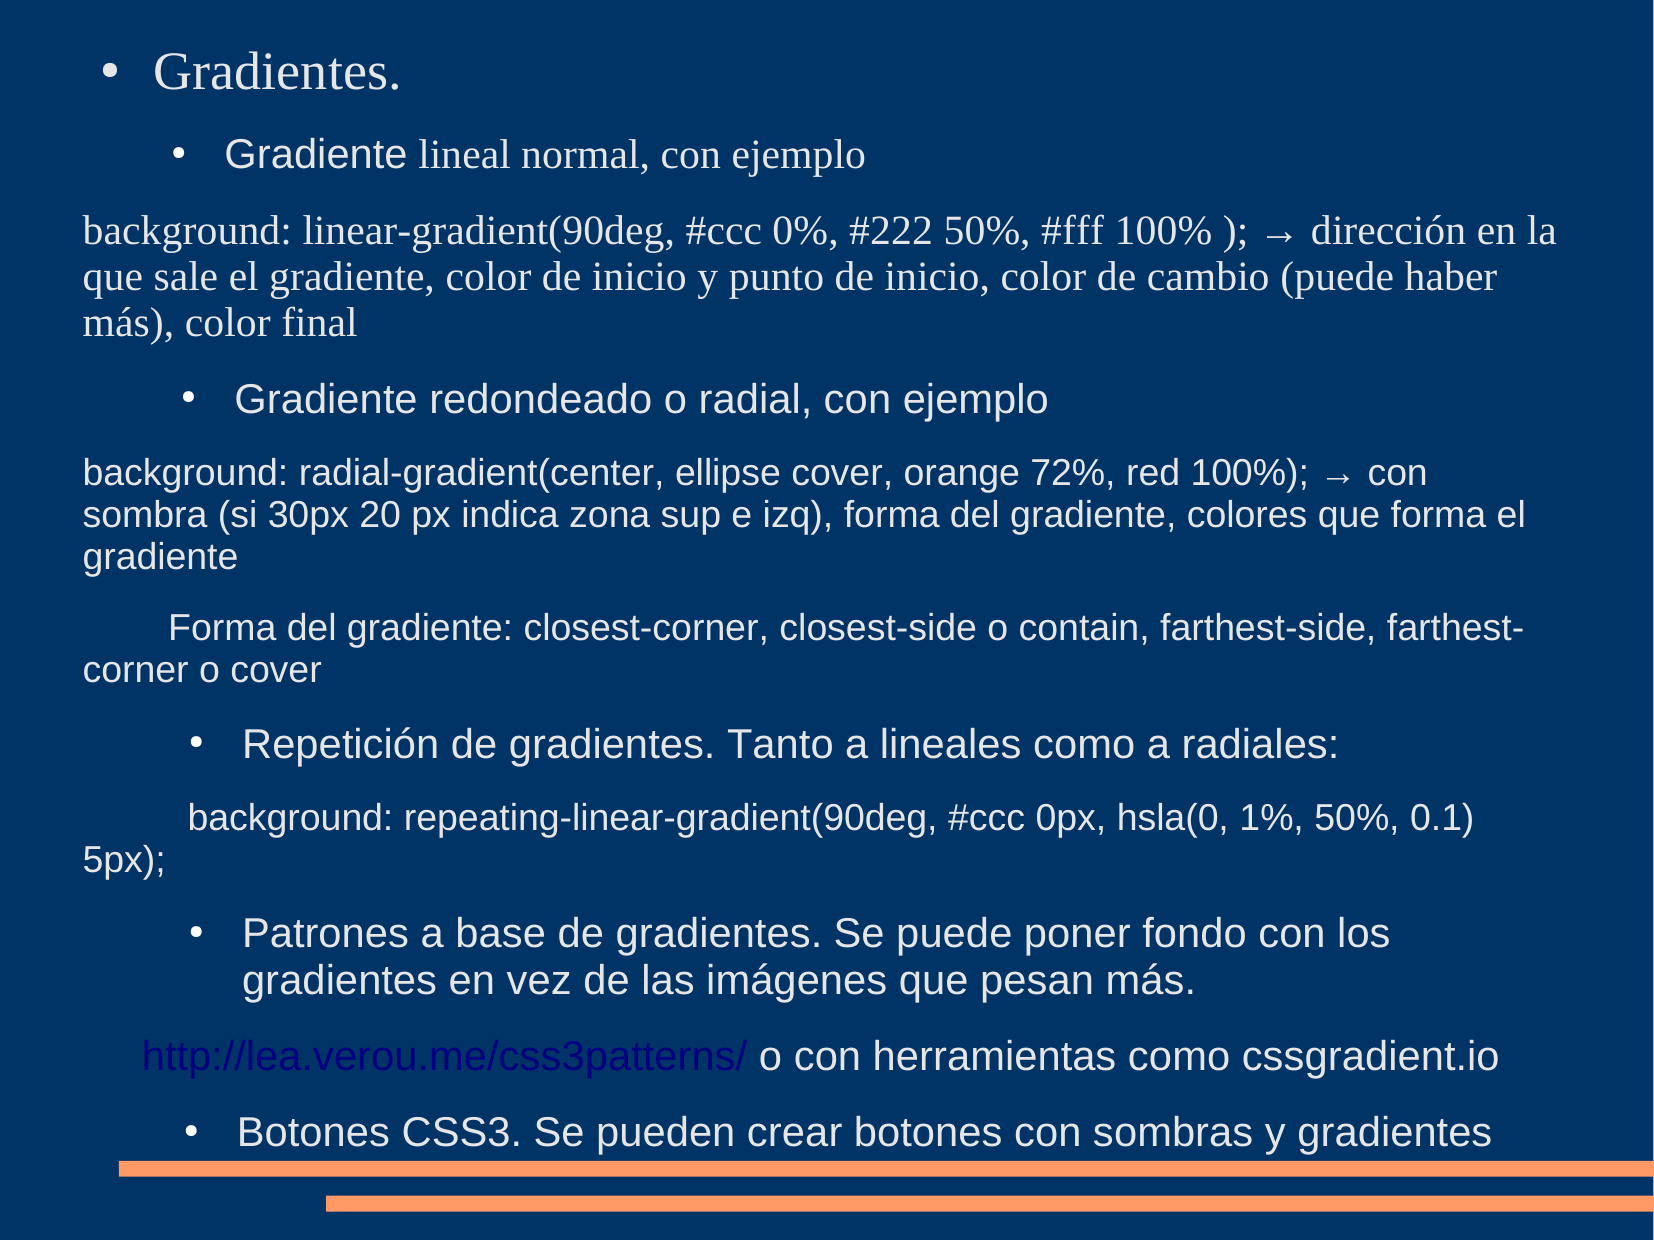

# Gradientes.
Gradiente lineal normal, con ejemplo
background: linear-gradient(90deg, #ccc 0%, #222 50%, #fff 100% ); → dirección en la que sale el gradiente, color de inicio y punto de inicio, color de cambio (puede haber más), color final
Gradiente redondeado o radial, con ejemplo
background: radial-gradient(center, ellipse cover, orange 72%, red 100%); → con sombra (si 30px 20 px indica zona sup e izq), forma del gradiente, colores que forma el gradiente
 Forma del gradiente: closest-corner, closest-side o contain, farthest-side, farthest-corner o cover
Repetición de gradientes. Tanto a lineales como a radiales:
 background: repeating-linear-gradient(90deg, #ccc 0px, hsla(0, 1%, 50%, 0.1) 5px);
Patrones a base de gradientes. Se puede poner fondo con los gradientes en vez de las imágenes que pesan más.
http://lea.verou.me/css3patterns/ o con herramientas como cssgradient.io
Botones CSS3. Se pueden crear botones con sombras y gradientes